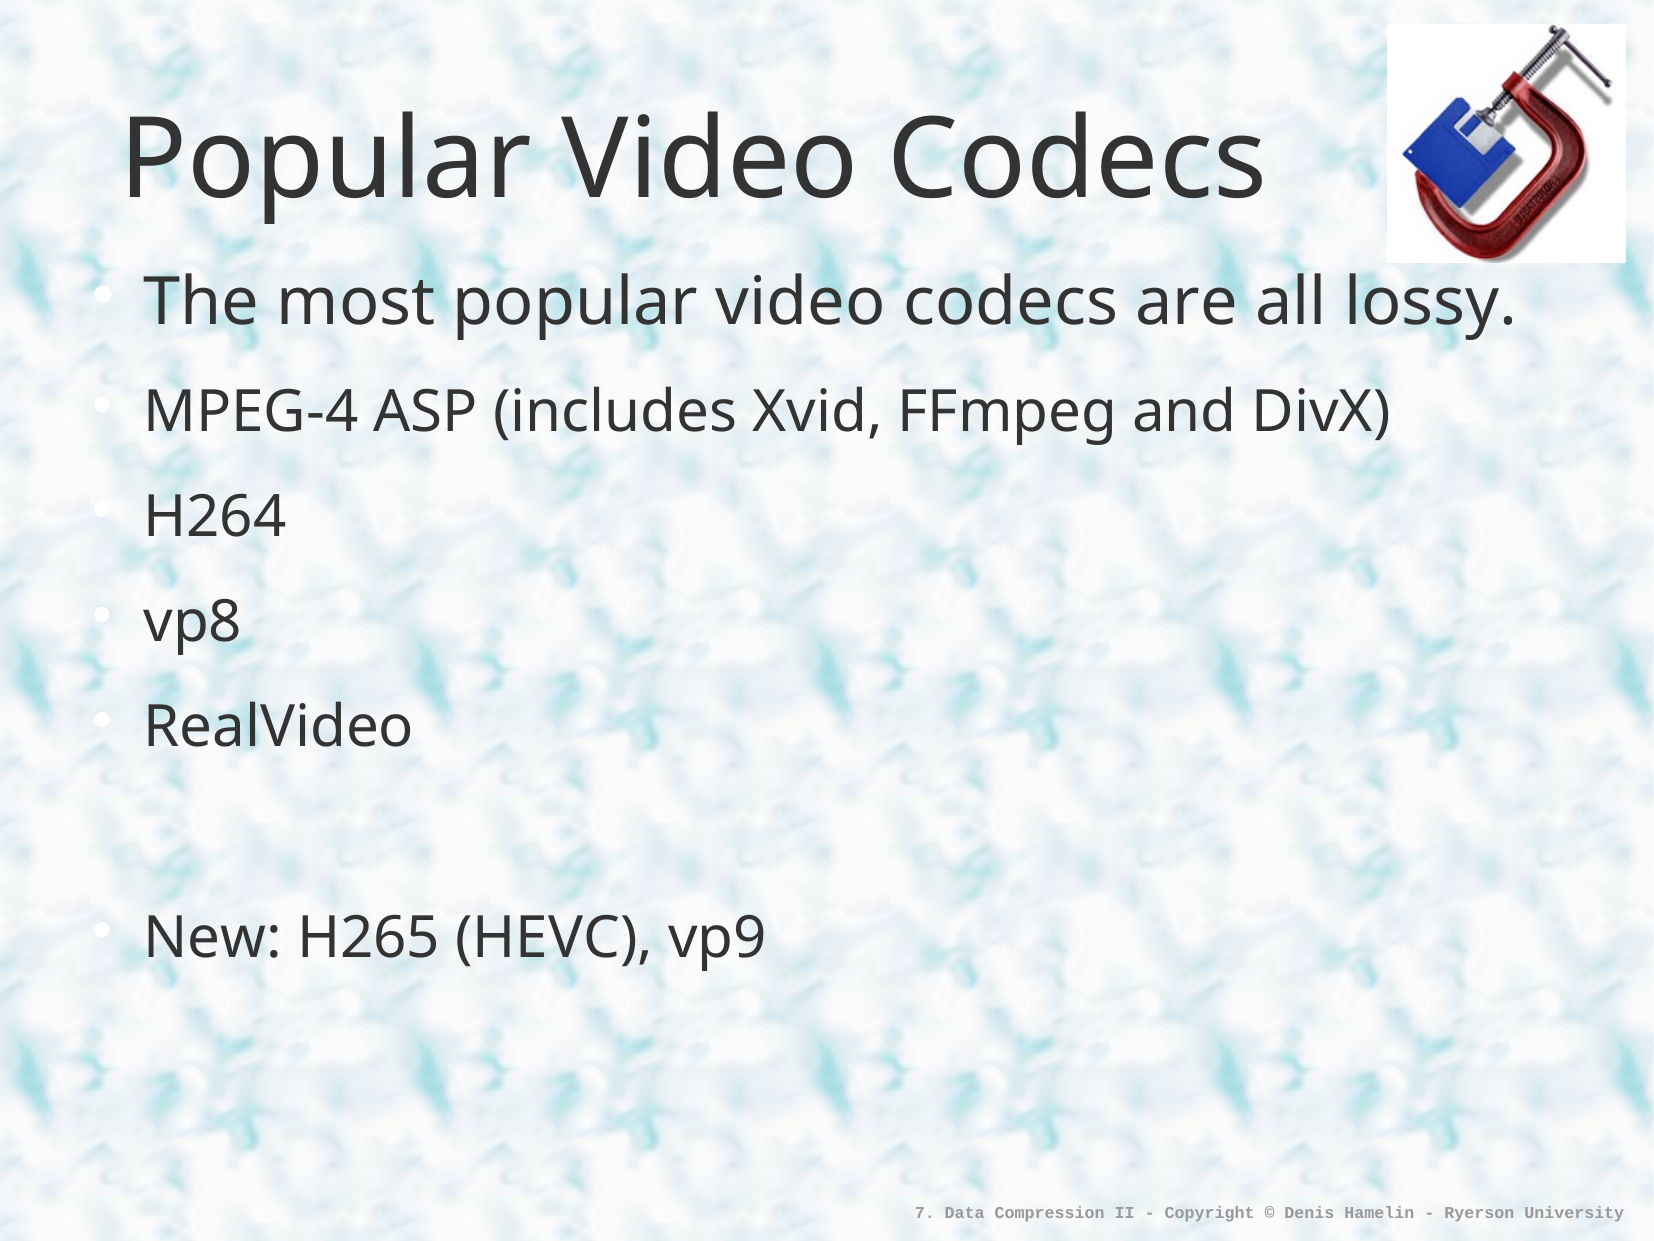

# Popular Video Codecs
The most popular video codecs are all lossy.
MPEG-4 ASP (includes Xvid, FFmpeg and DivX)‏
H264
vp8
RealVideo
New: H265 (HEVC), vp9